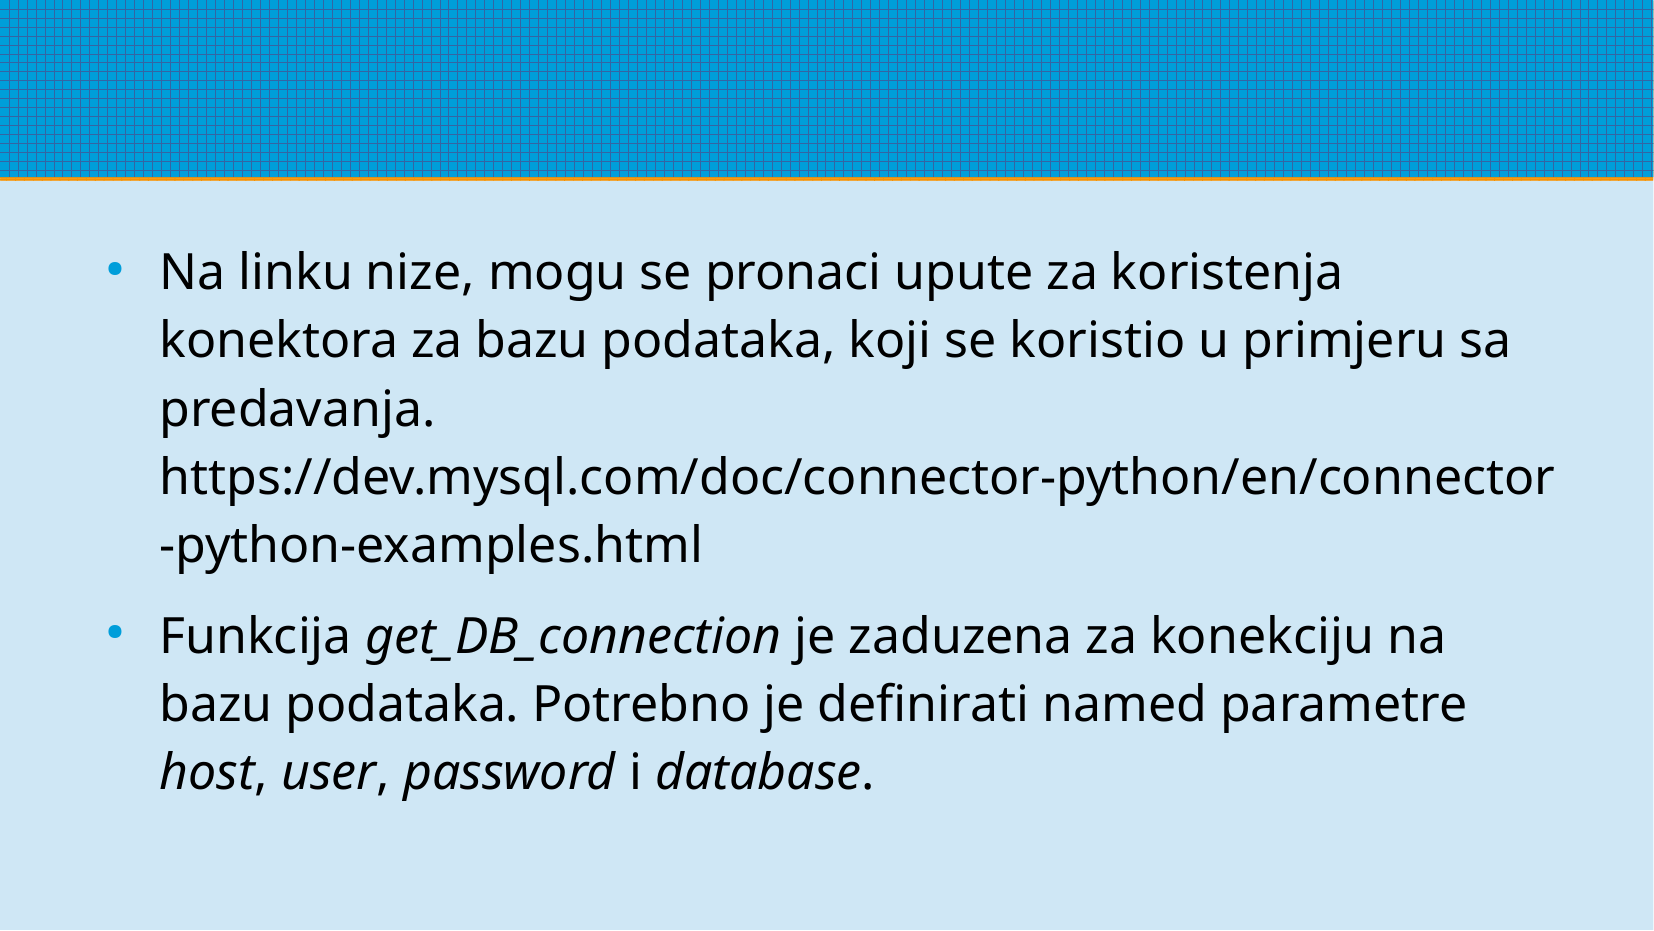

#
Na linku nize, mogu se pronaci upute za koristenja konektora za bazu podataka, koji se koristio u primjeru sa predavanja. https://dev.mysql.com/doc/connector-python/en/connector-python-examples.html
Funkcija get_DB_connection je zaduzena za konekciju na bazu podataka. Potrebno je definirati named parametre host, user, password i database.